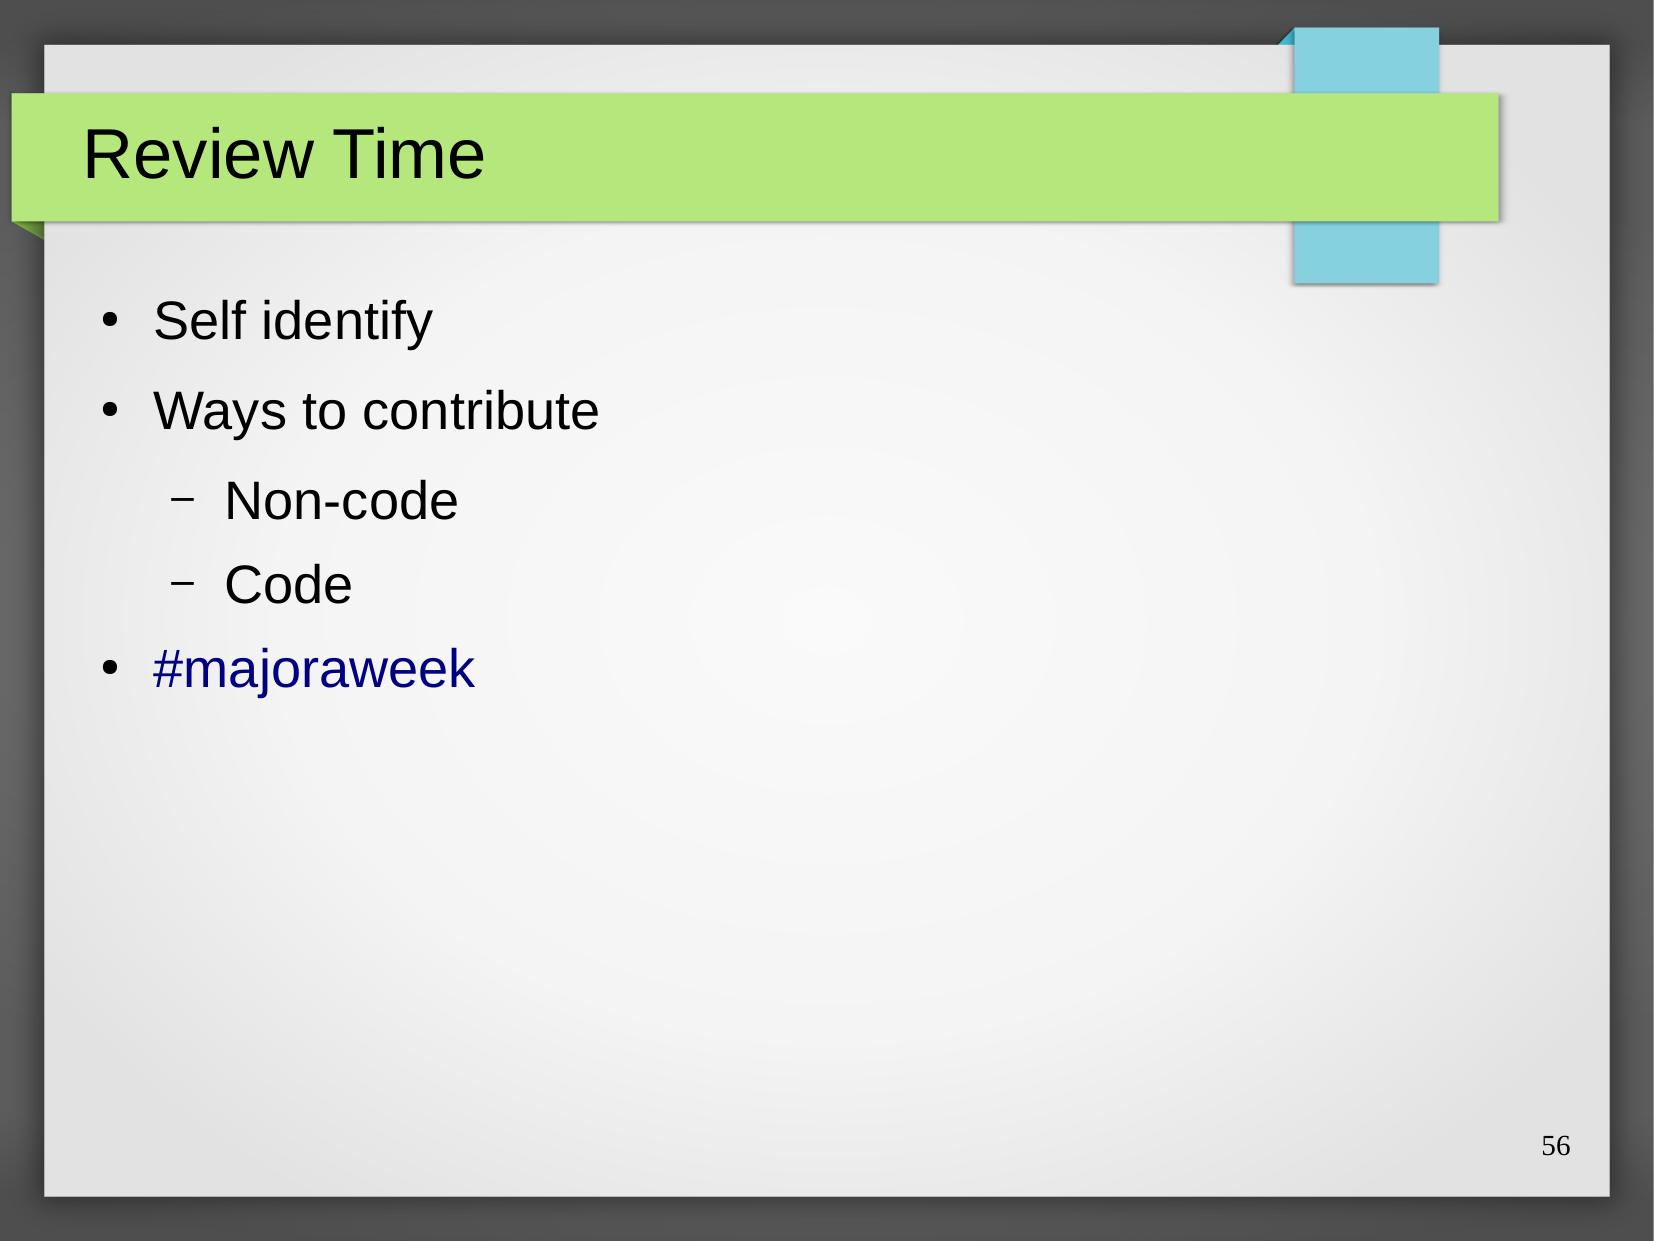

# Review Time
Self identify
Ways to contribute
Non-code
Code
#majoraweek
56